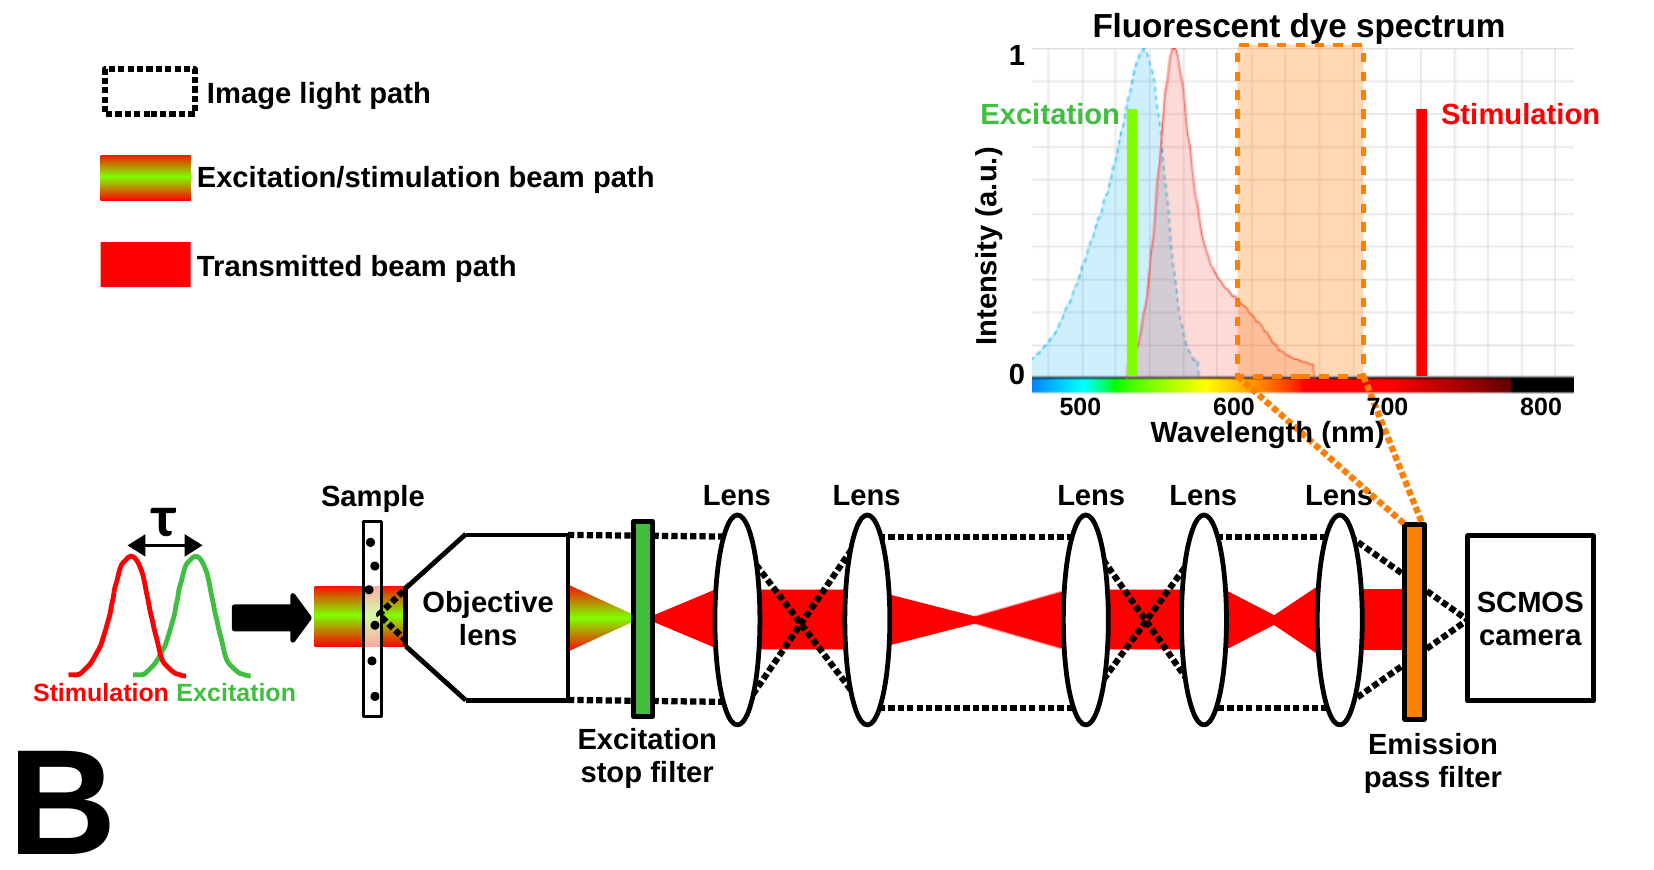

Fluorescent dye spectrum
1
Image light path
Excitation
Stimulation
Excitation/stimulation beam path
Intensity (a.u.)
Transmitted beam path
0
500
600
700
800
Wavelength (nm)
Lens
Lens
Lens
Lens
Lens
Sample
τ
Objective lens
SCMOS camera
Stimulation
Excitation
B
Excitation stop filter
Emission pass filter
Fluorescence/depletion